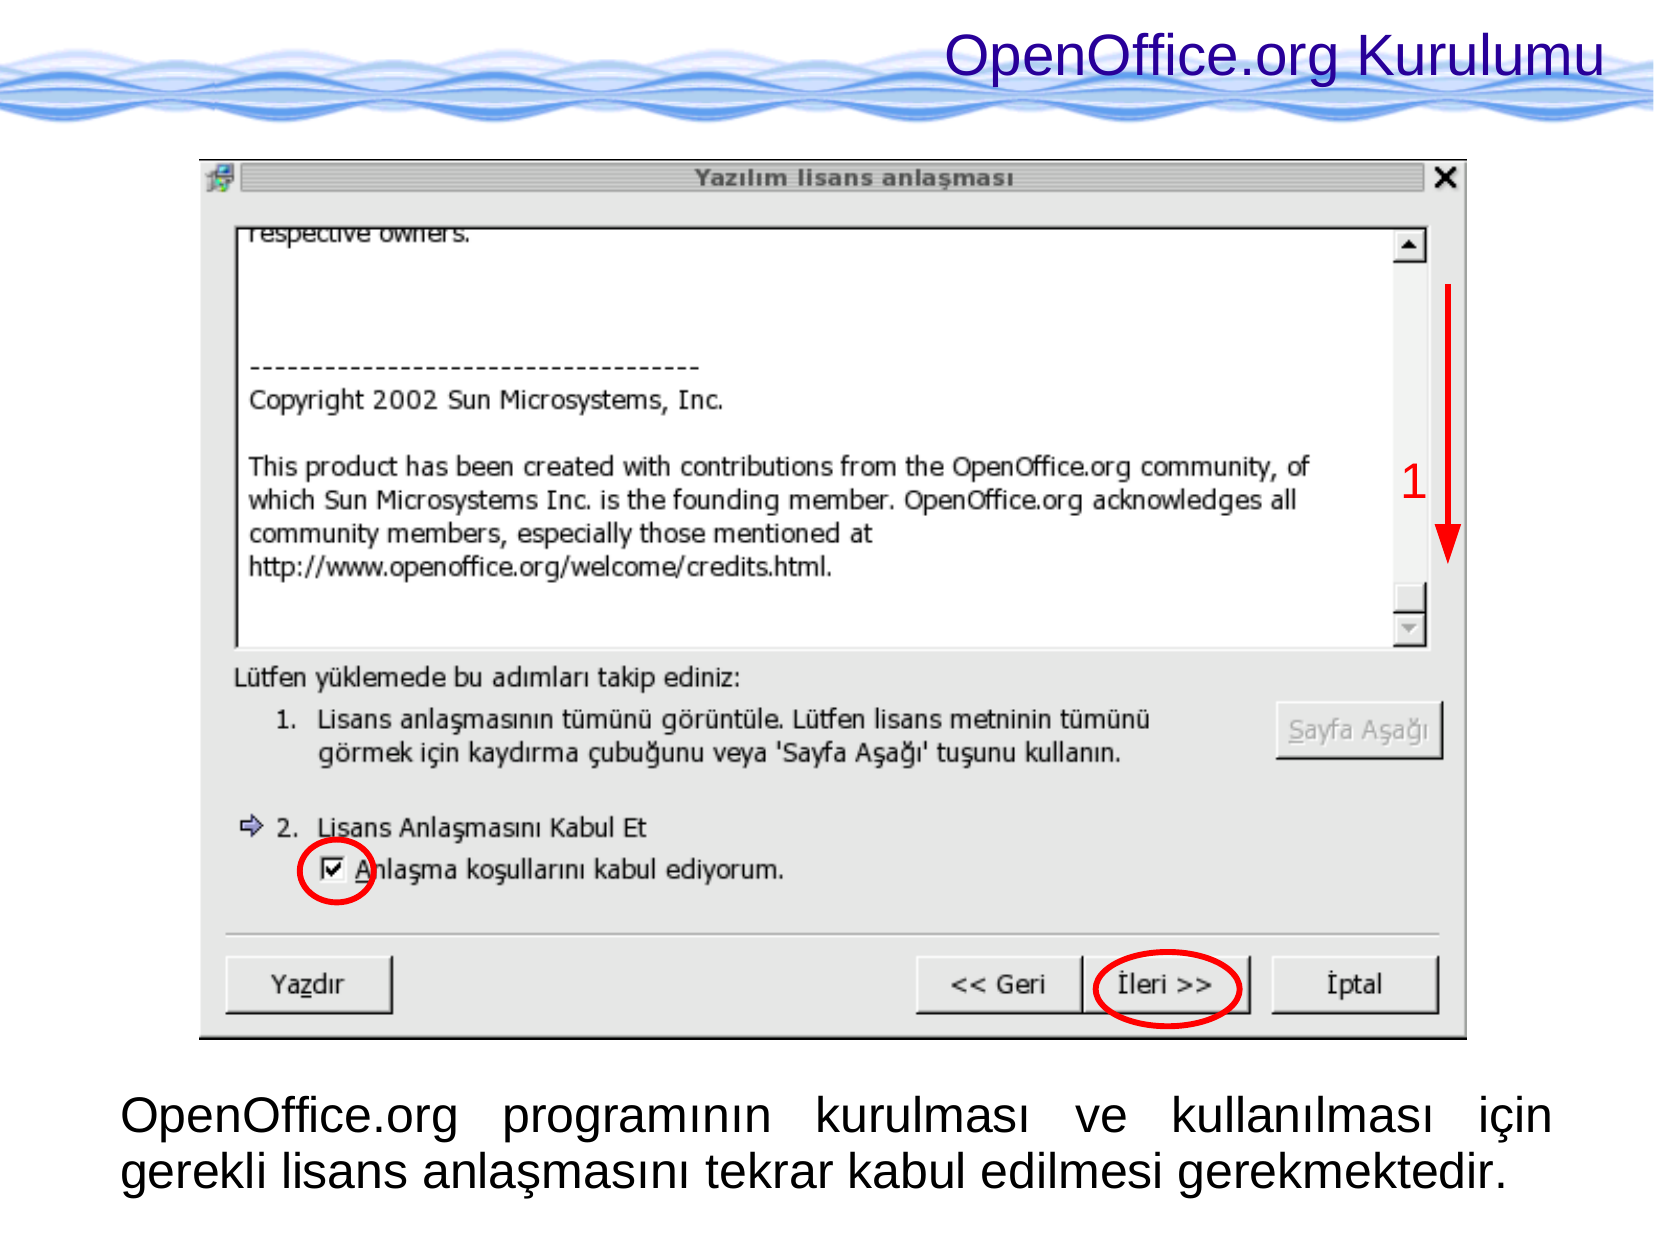

OpenOffice.org Kurulumu
 1
OpenOffice.org programının kurulması ve kullanılması için gerekli lisans anlaşmasını tekrar kabul edilmesi gerekmektedir.